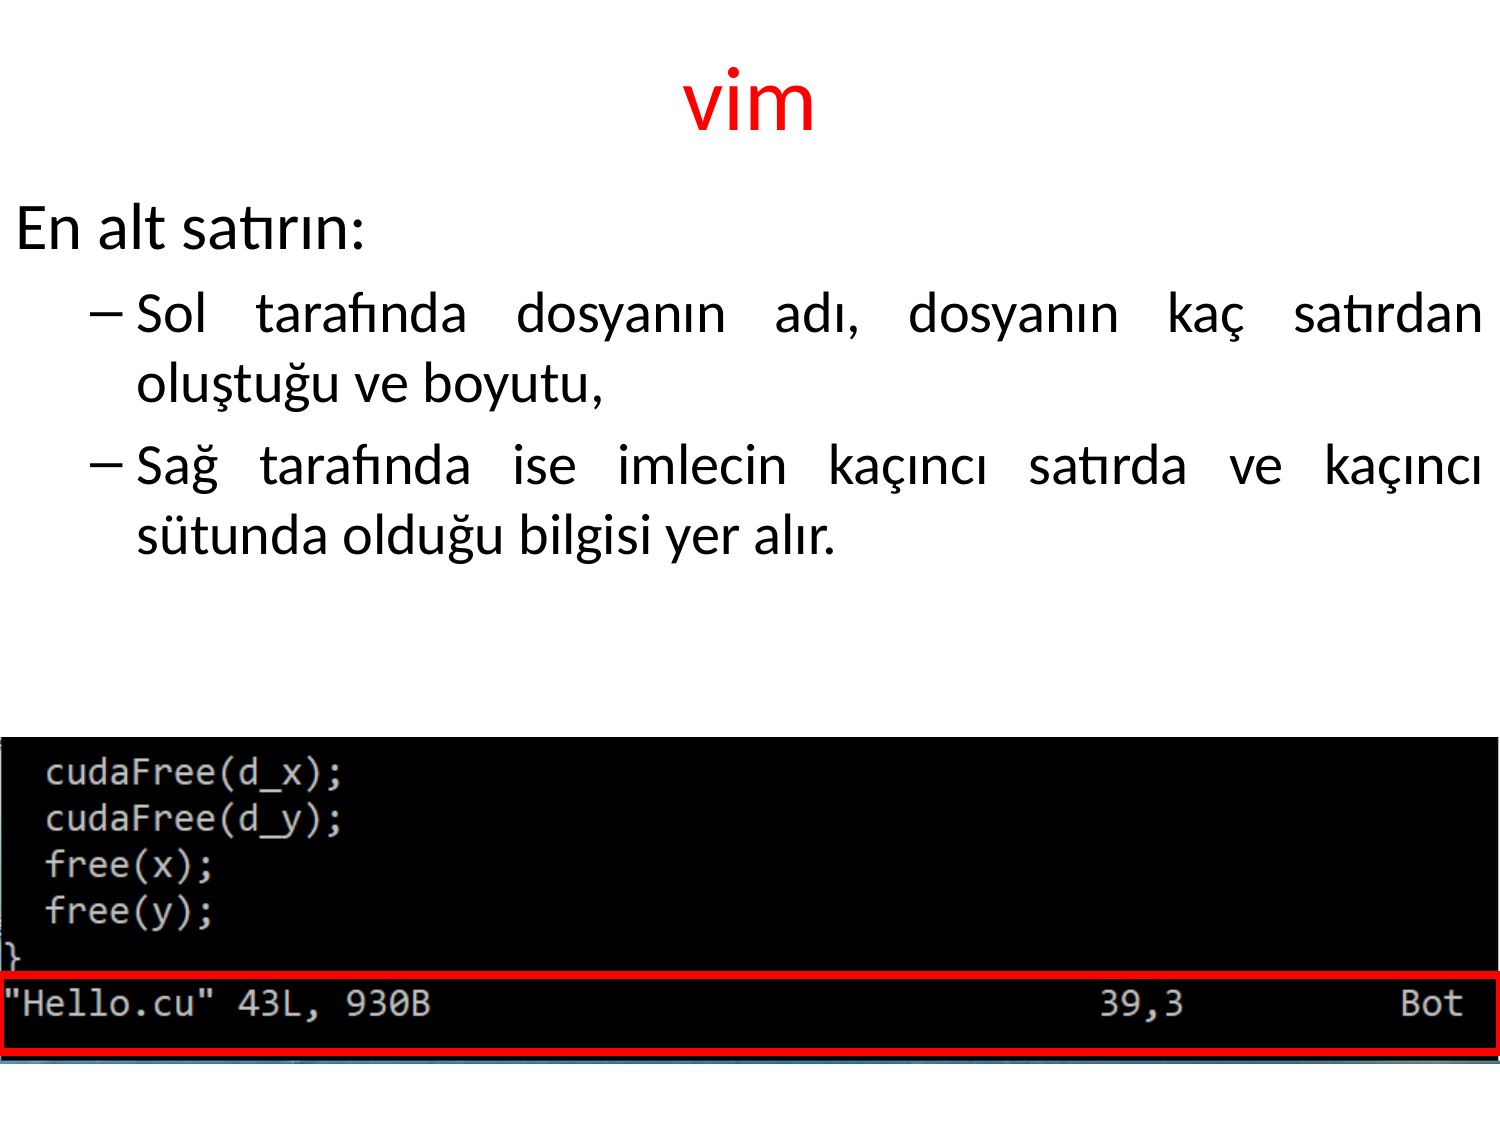

# vim
En alt satırın:
Sol tarafında dosyanın adı, dosyanın kaç satırdan oluştuğu ve boyutu,
Sağ tarafında ise imlecin kaçıncı satırda ve kaçıncı sütunda olduğu bilgisi yer alır.